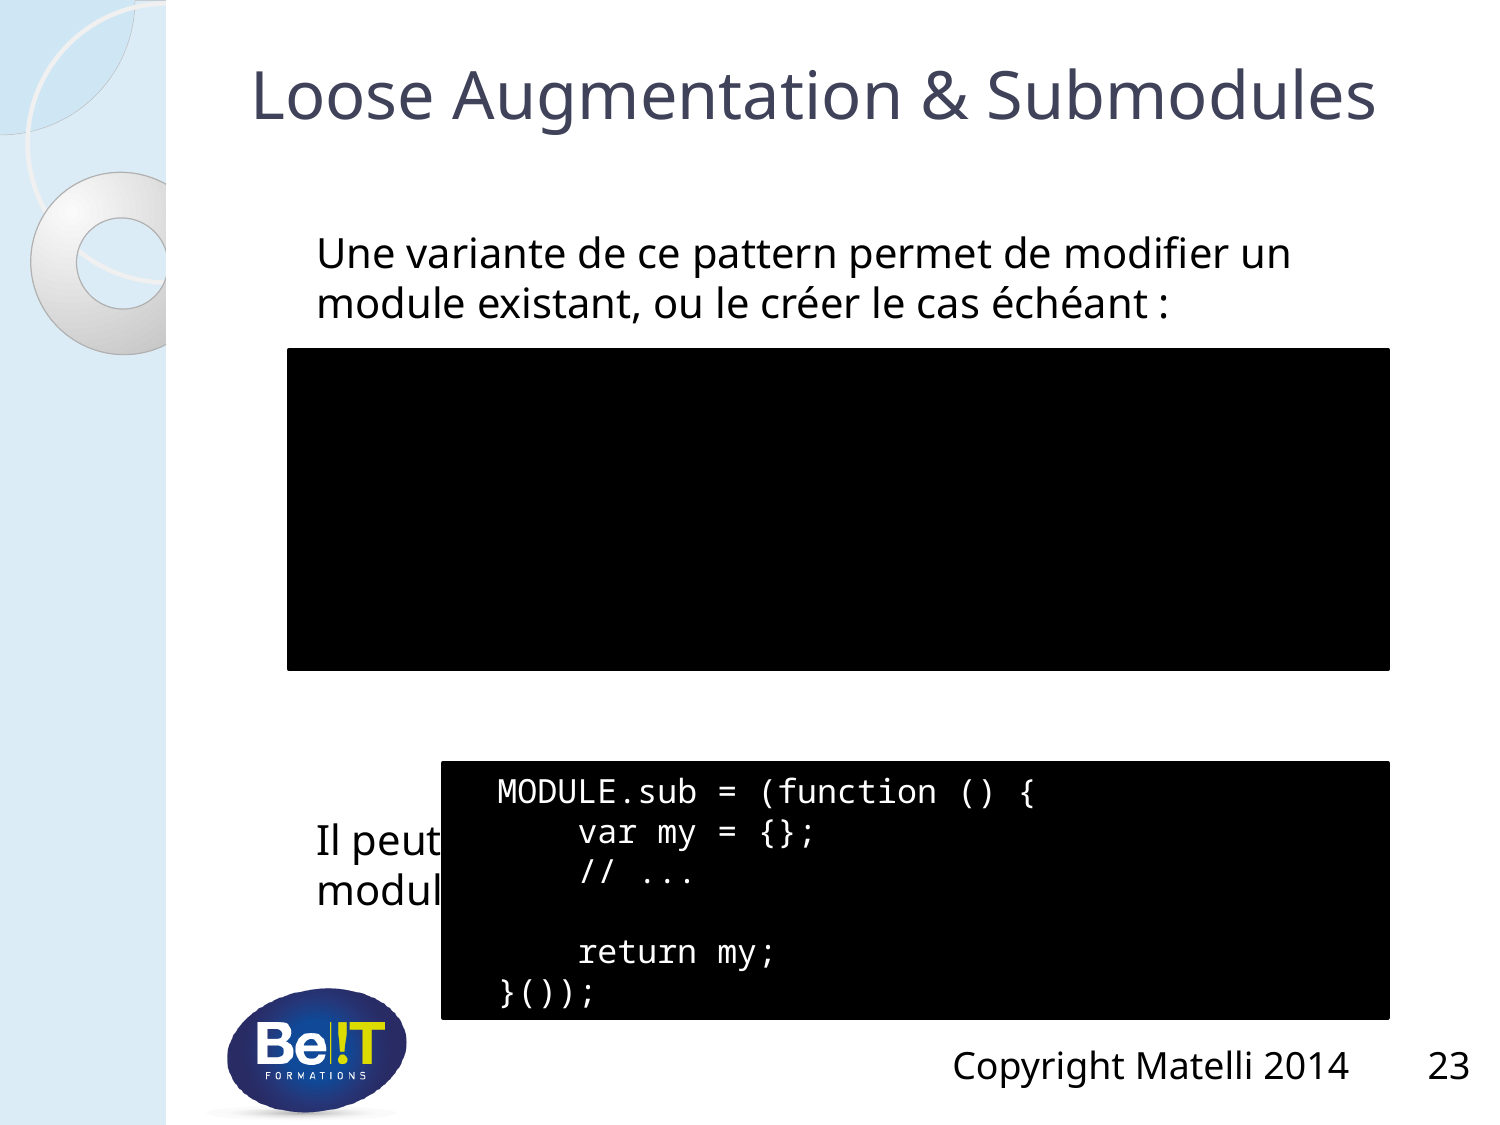

# Loose Augmentation & Submodules
Une variante de ce pattern permet de modifier un module existant, ou le créer le cas échéant :
Il peut être également intéressant de créer des sous-modules :
 var MODULE = (function (my) {
 my.anotherMethod = function () {
 // ...
 };
	return my;
 }(MODULE || {}));
 MODULE.sub = (function () {
 var my = {};
 // ...
 return my;
 }());
Copyright Matelli 2014